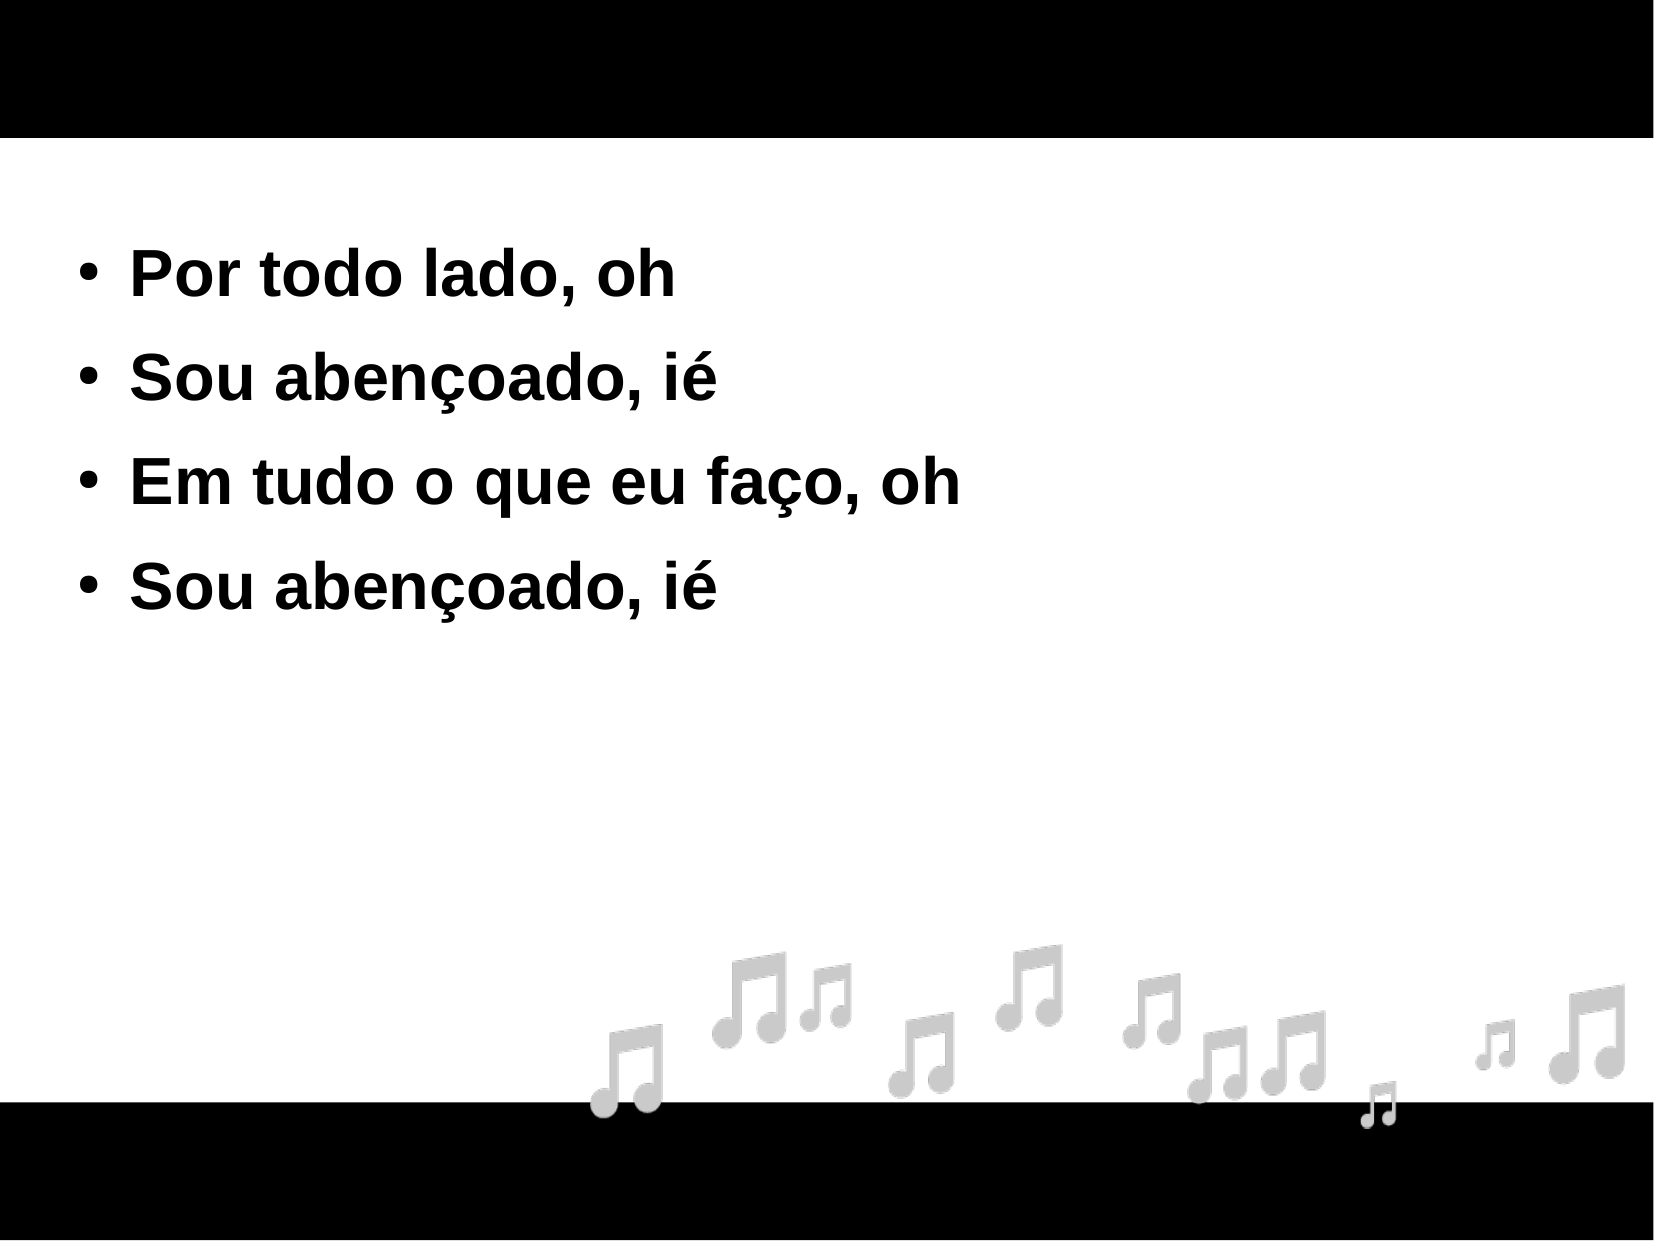

# Por todo lado, oh
Sou abençoado, ié
Em tudo o que eu faço, oh
Sou abençoado, ié